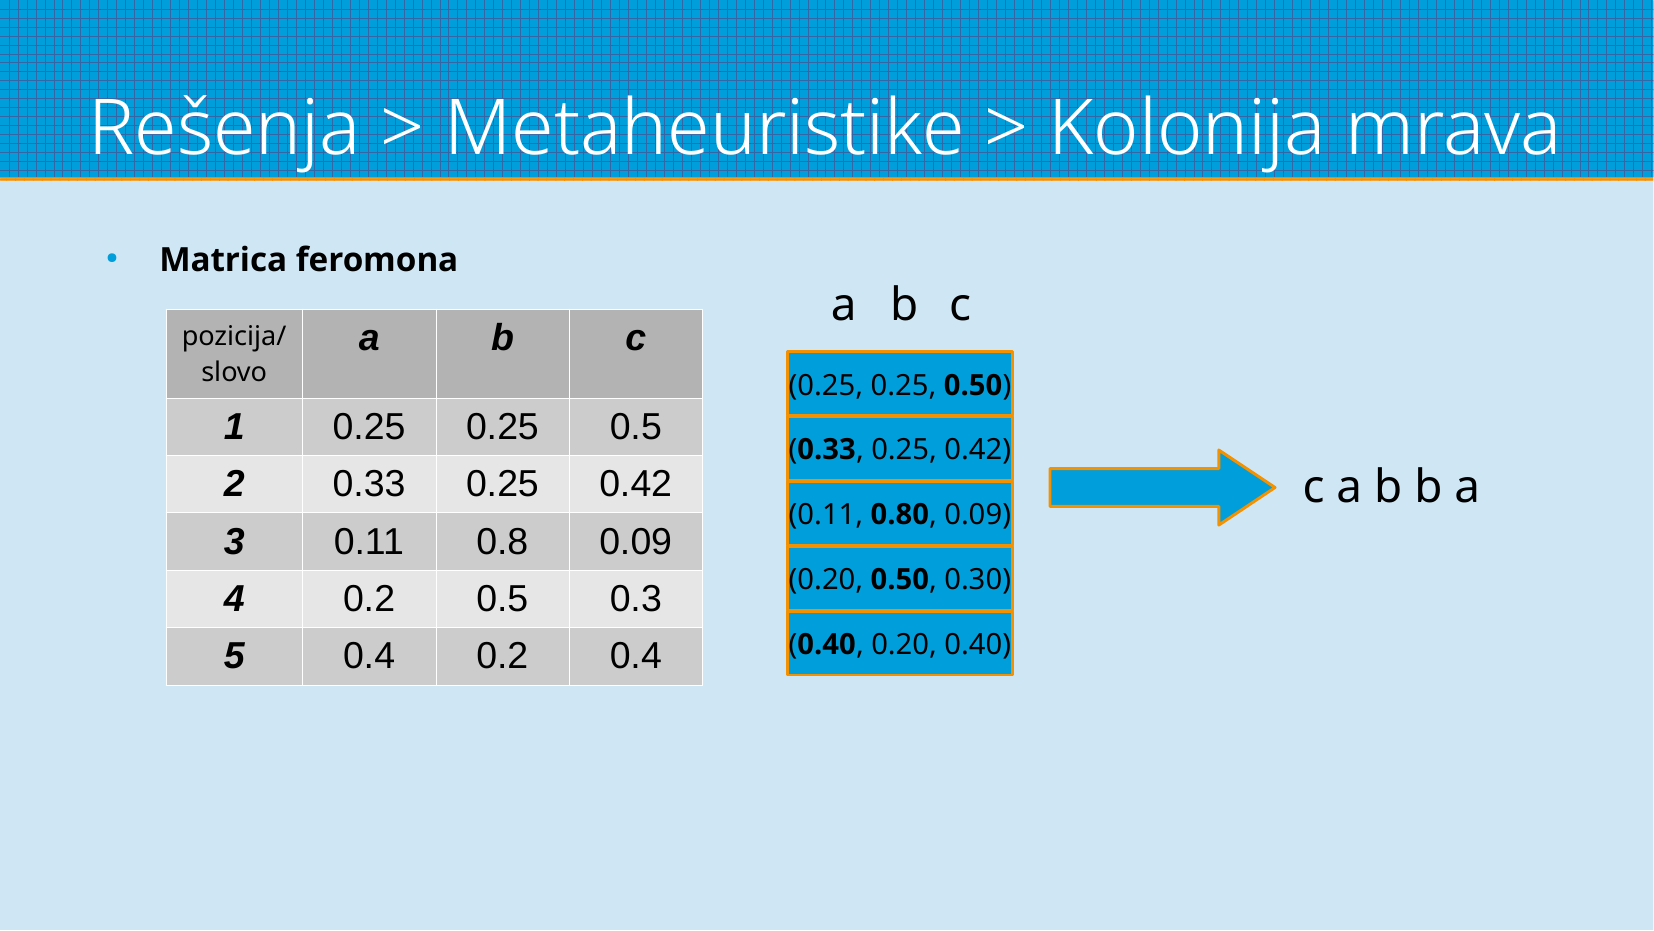

# Rešenja > Metaheuristike > Kolonija mrava
Matrica feromona
a
b
c
| pozicija/slovo | a | b | c |
| --- | --- | --- | --- |
| 1 | 0.25 | 0.25 | 0.5 |
| 2 | 0.33 | 0.25 | 0.42 |
| 3 | 0.11 | 0.8 | 0.09 |
| 4 | 0.2 | 0.5 | 0.3 |
| 5 | 0.4 | 0.2 | 0.4 |
(0.25, 0.25, 0.50)
(0.33, 0.25, 0.42)
c a b b a
(0.11, 0.80, 0.09)
(0.20, 0.50, 0.30)
(0.40, 0.20, 0.40)